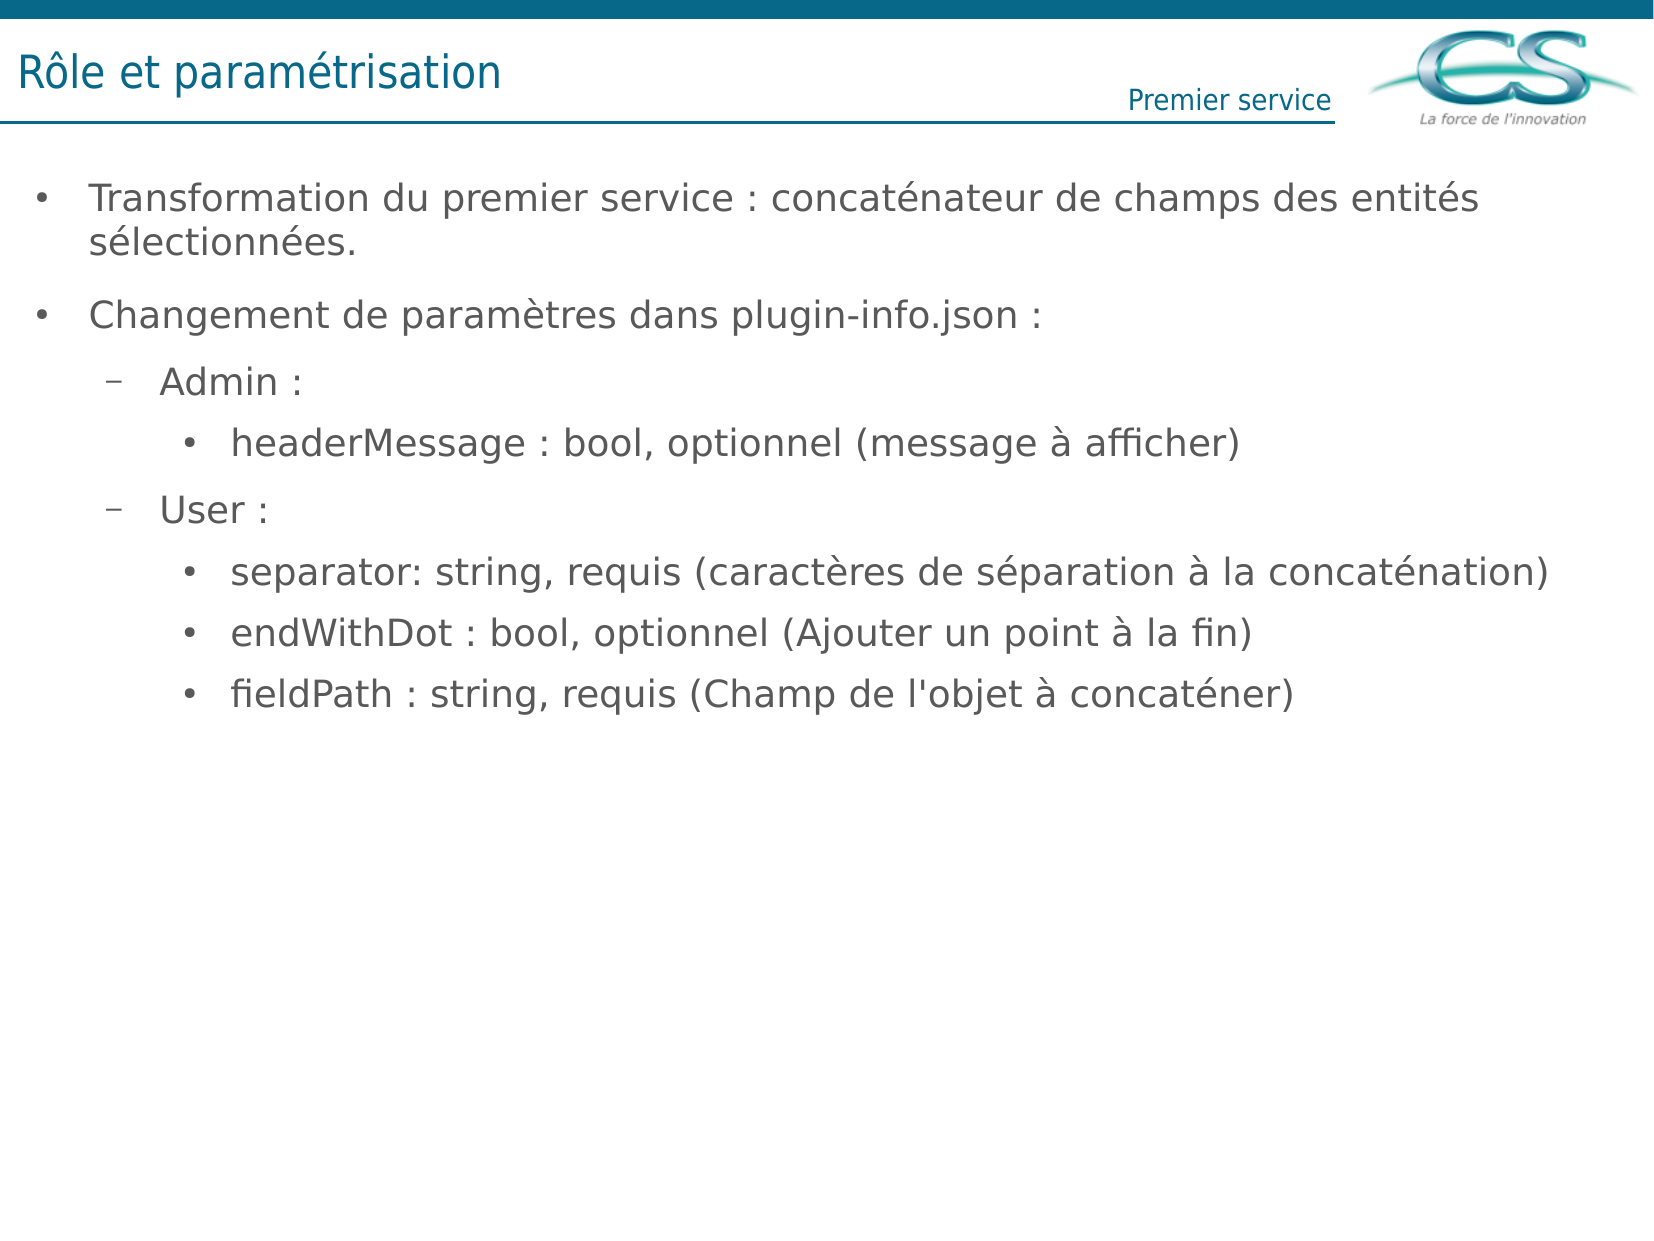

Rôle et paramétrisation
Premier service
# Transformation du premier service : concaténateur de champs des entités sélectionnées.
Changement de paramètres dans plugin-info.json :
Admin :
headerMessage : bool, optionnel (message à afficher)
User :
separator: string, requis (caractères de séparation à la concaténation)
endWithDot : bool, optionnel (Ajouter un point à la fin)
fieldPath : string, requis (Champ de l'objet à concaténer)